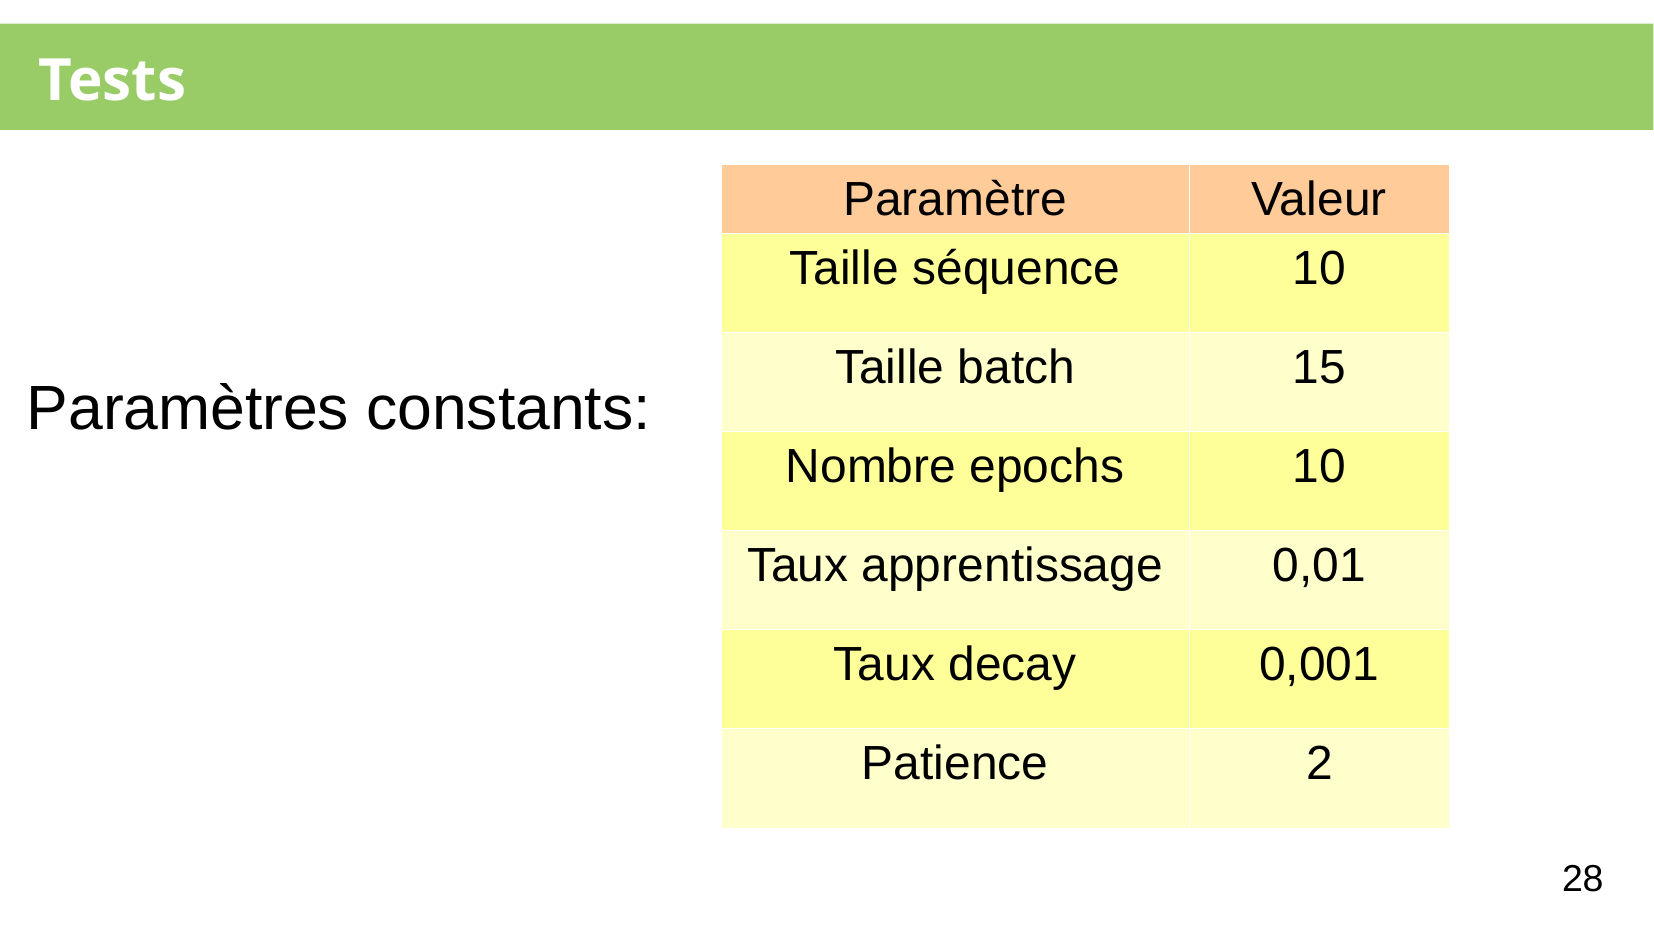

# Tests
| Paramètre | Valeur |
| --- | --- |
| Taille séquence | 10 |
| Taille batch | 15 |
| Nombre epochs | 10 |
| Taux apprentissage | 0,01 |
| Taux decay | 0,001 |
| Patience | 2 |
Paramètres constants: